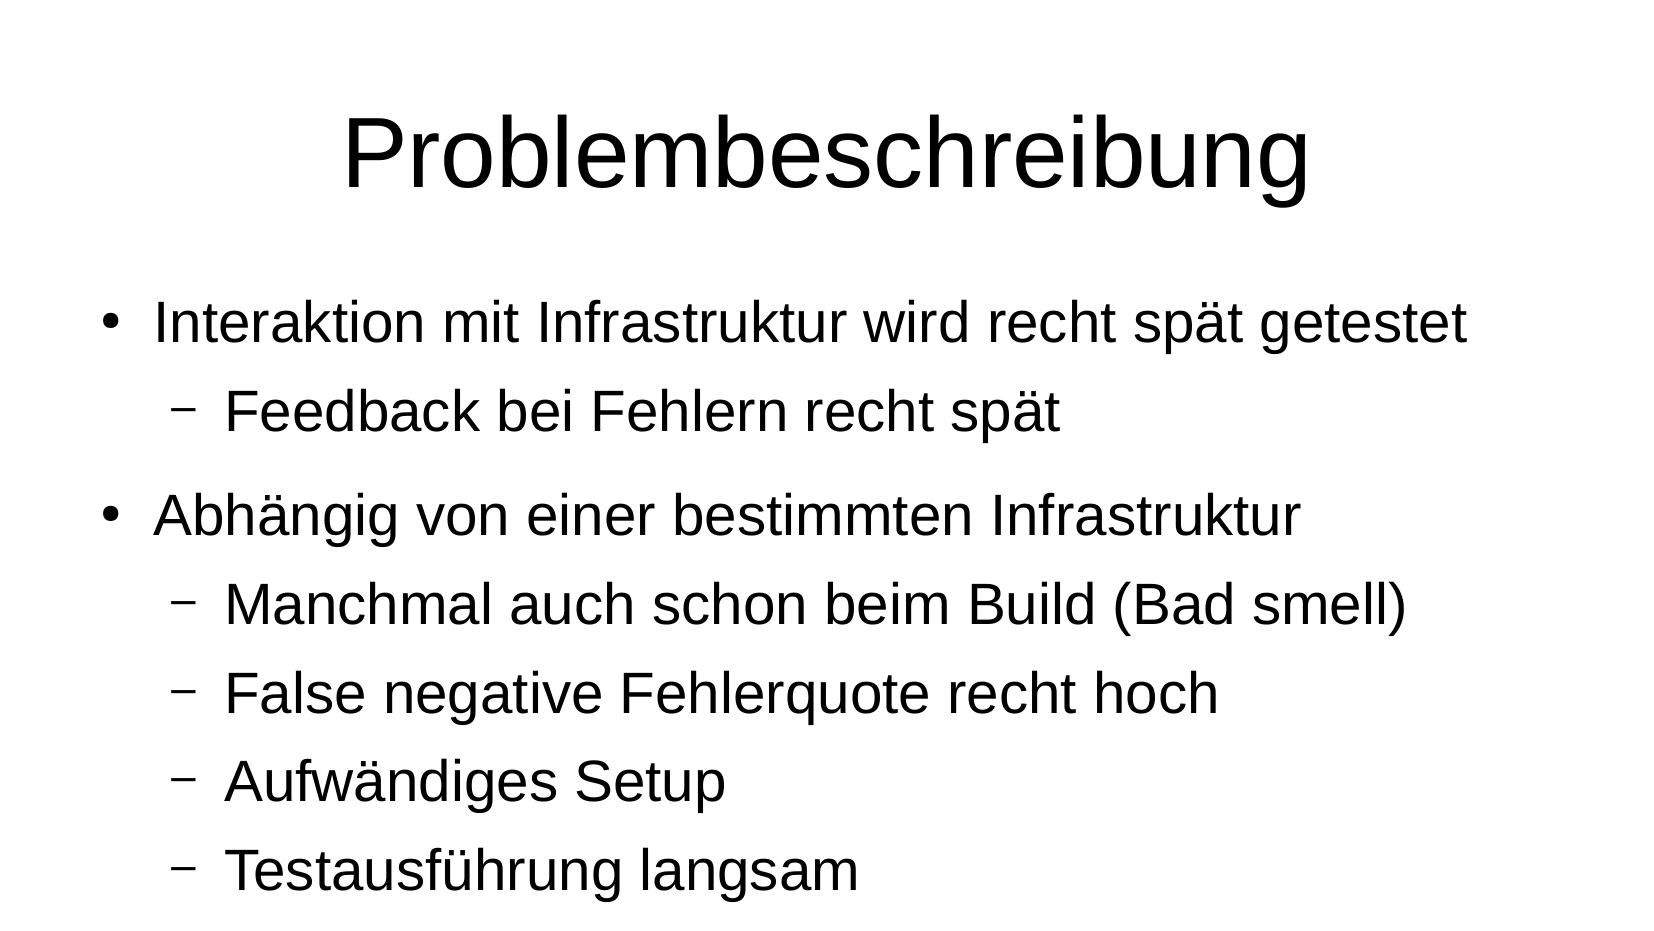

# Problembeschreibung
Interaktion mit Infrastruktur wird recht spät getestet
Feedback bei Fehlern recht spät
Abhängig von einer bestimmten Infrastruktur
Manchmal auch schon beim Build (Bad smell)
False negative Fehlerquote recht hoch
Aufwändiges Setup
Testausführung langsam